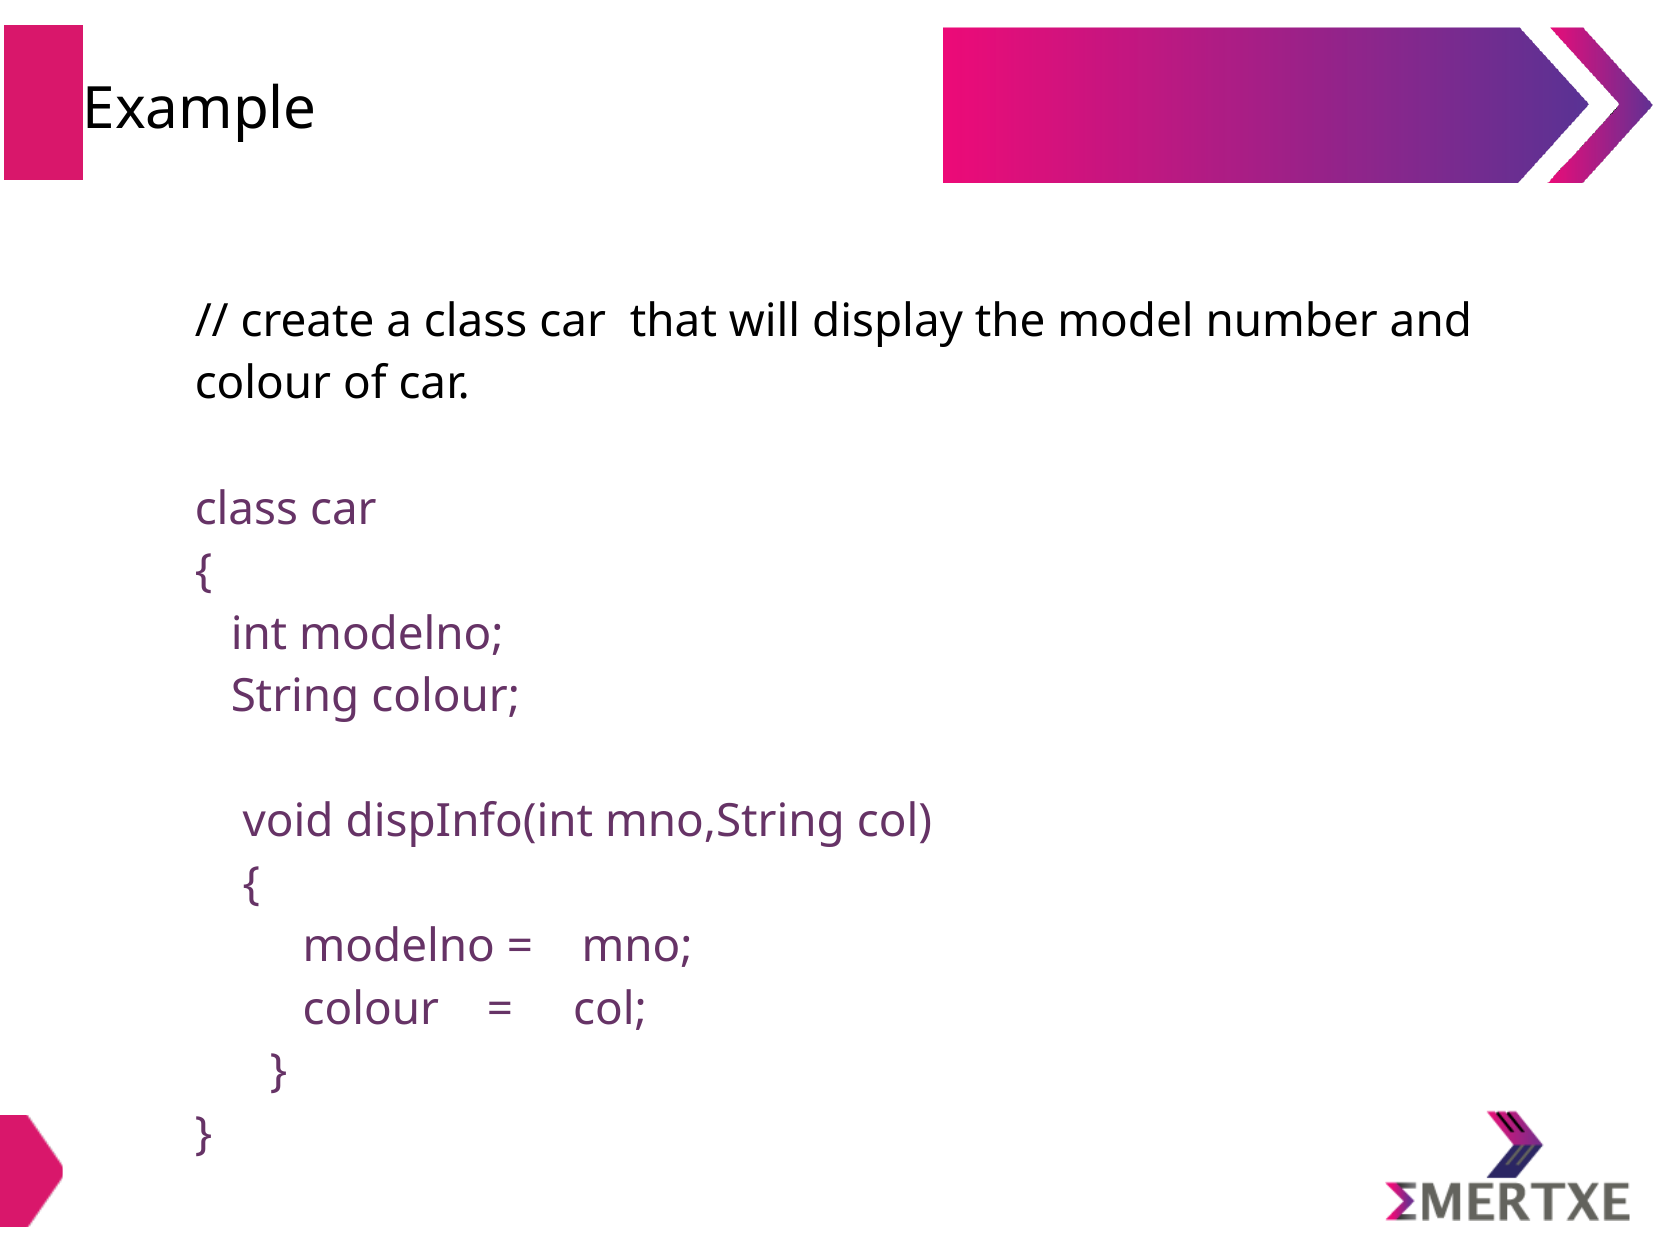

# Example
// create a class car that will display the model number and colour of car.
class car
{
 int modelno;
 String colour;
 void dispInfo(int mno,String col)
 {
 modelno =	 mno;
 colour = col;
	}
}